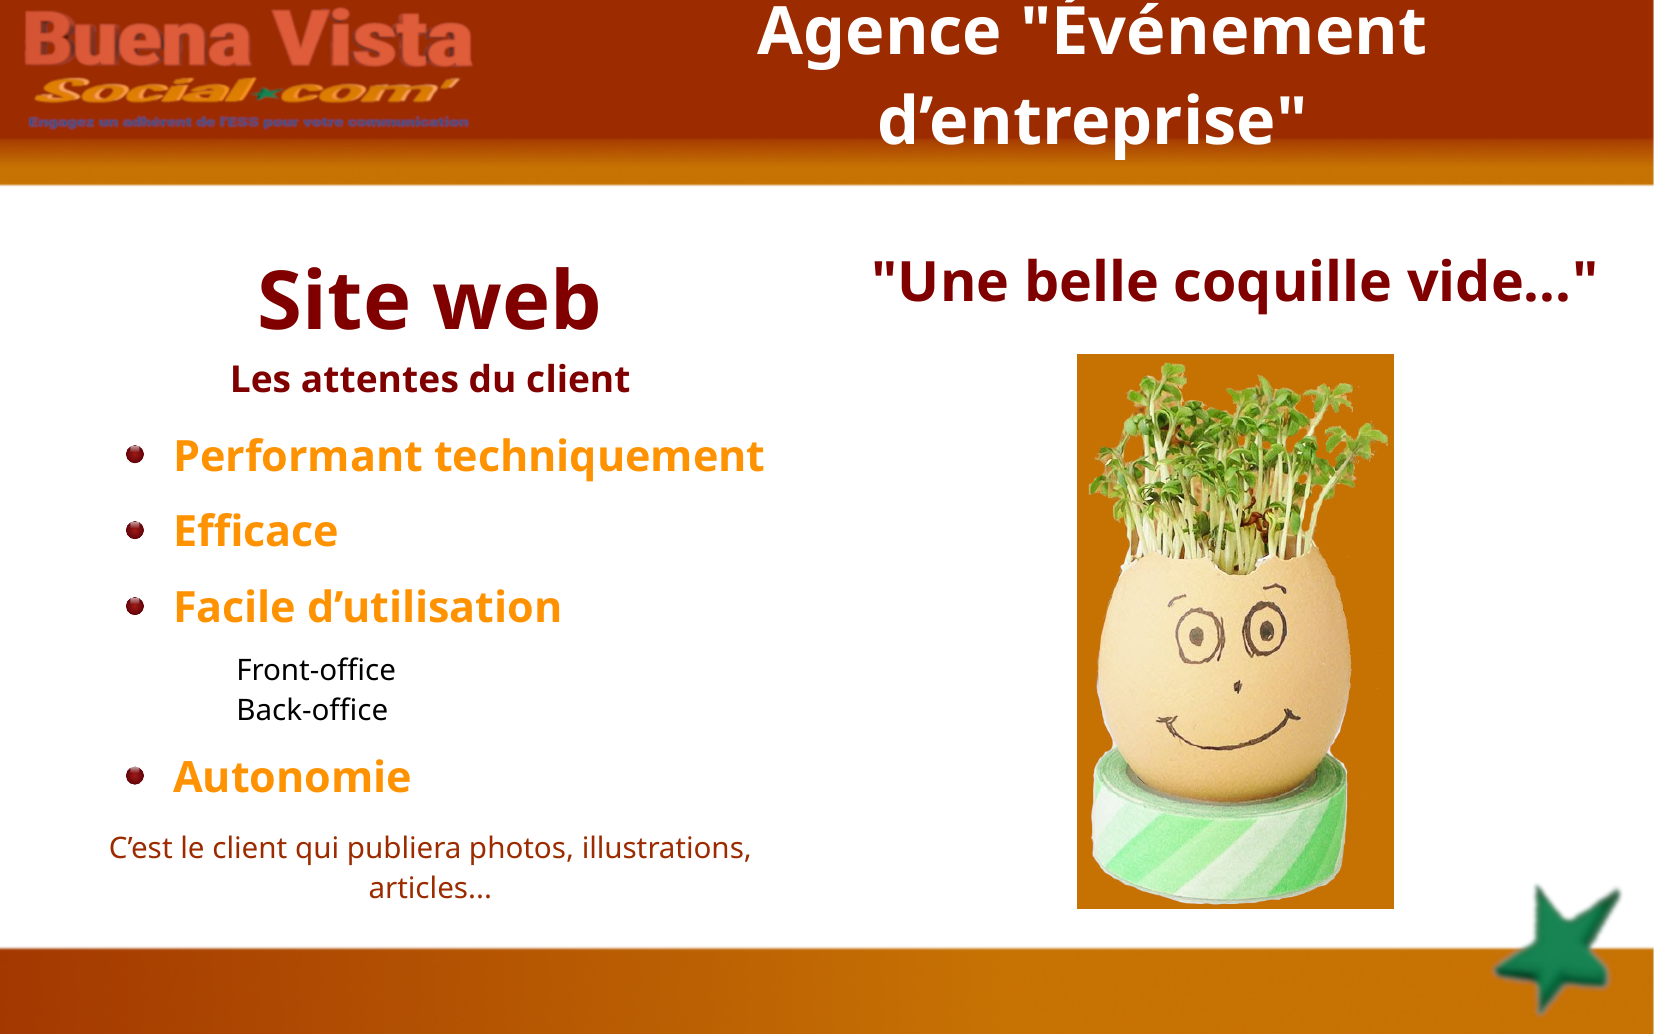

# Agence "Événement d’entreprise"
Site web
Les attentes du client
Performant techniquement
Efficace
Facile d’utilisation
Front-office
Back-office
Autonomie
C’est le client qui publiera photos, illustrations, articles...
"Une belle coquille vide..."